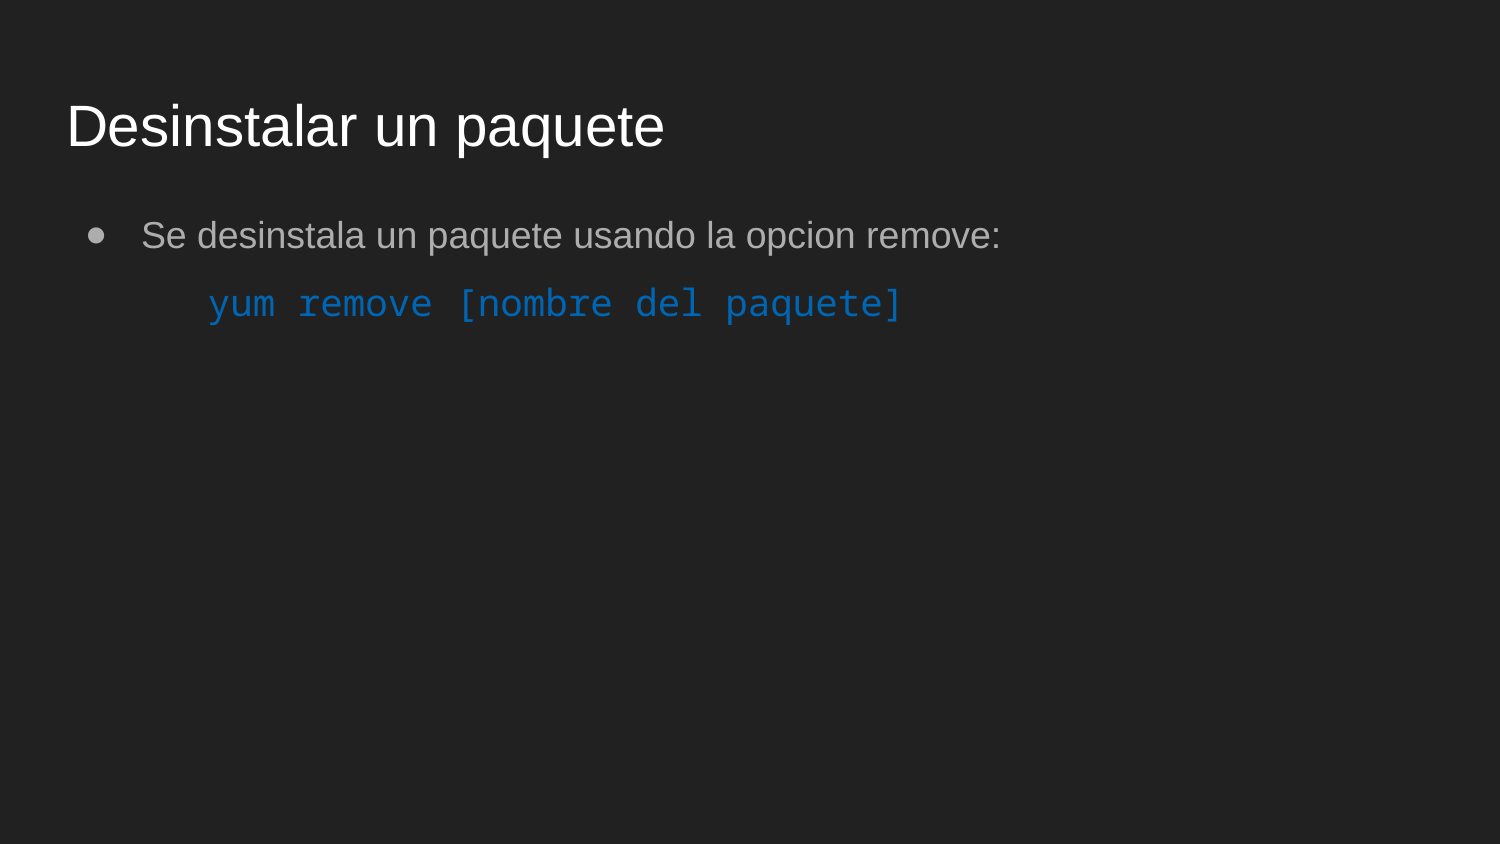

# Desinstalar un paquete
Se desinstala un paquete usando la opcion remove:
yum remove [nombre del paquete]